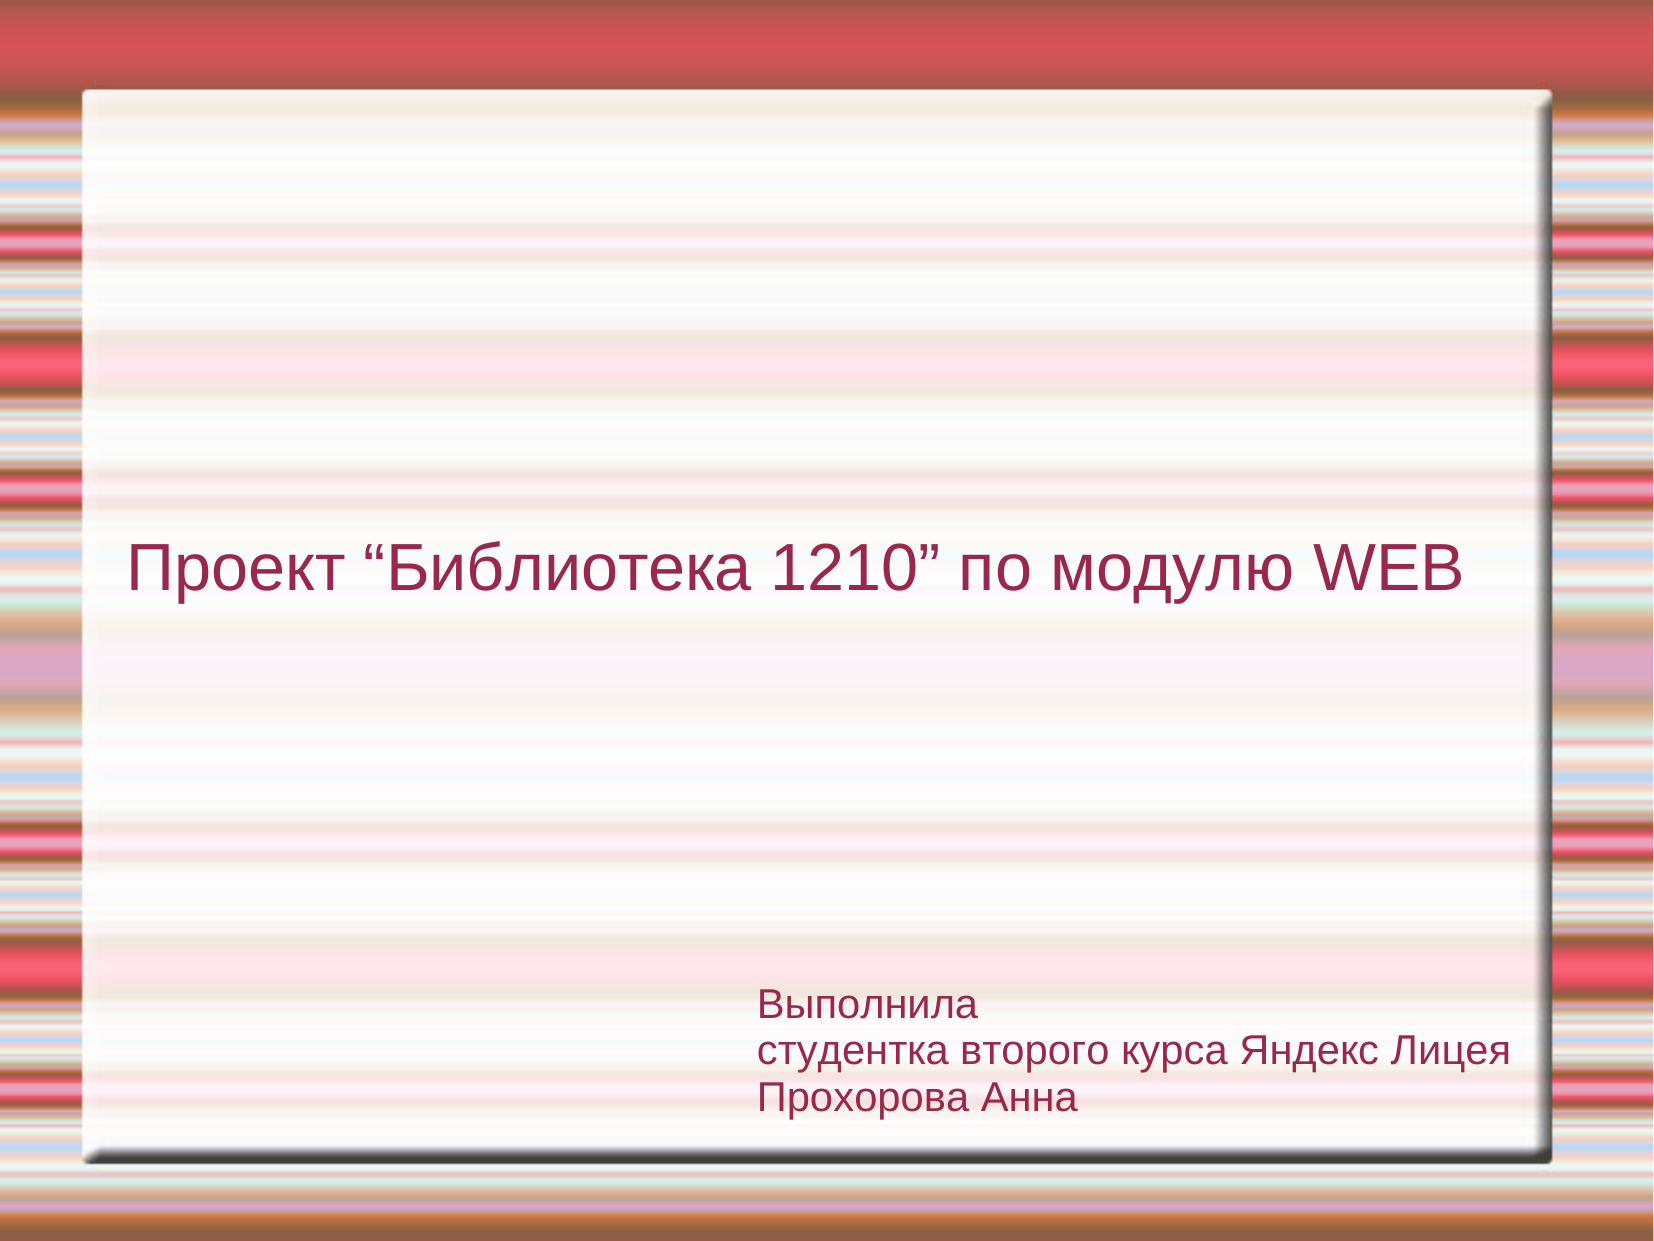

# Проект “Библиотека 1210” по модулю WEB
Выполнила
студентка второго курса Яндекс Лицея
Прохорова Анна